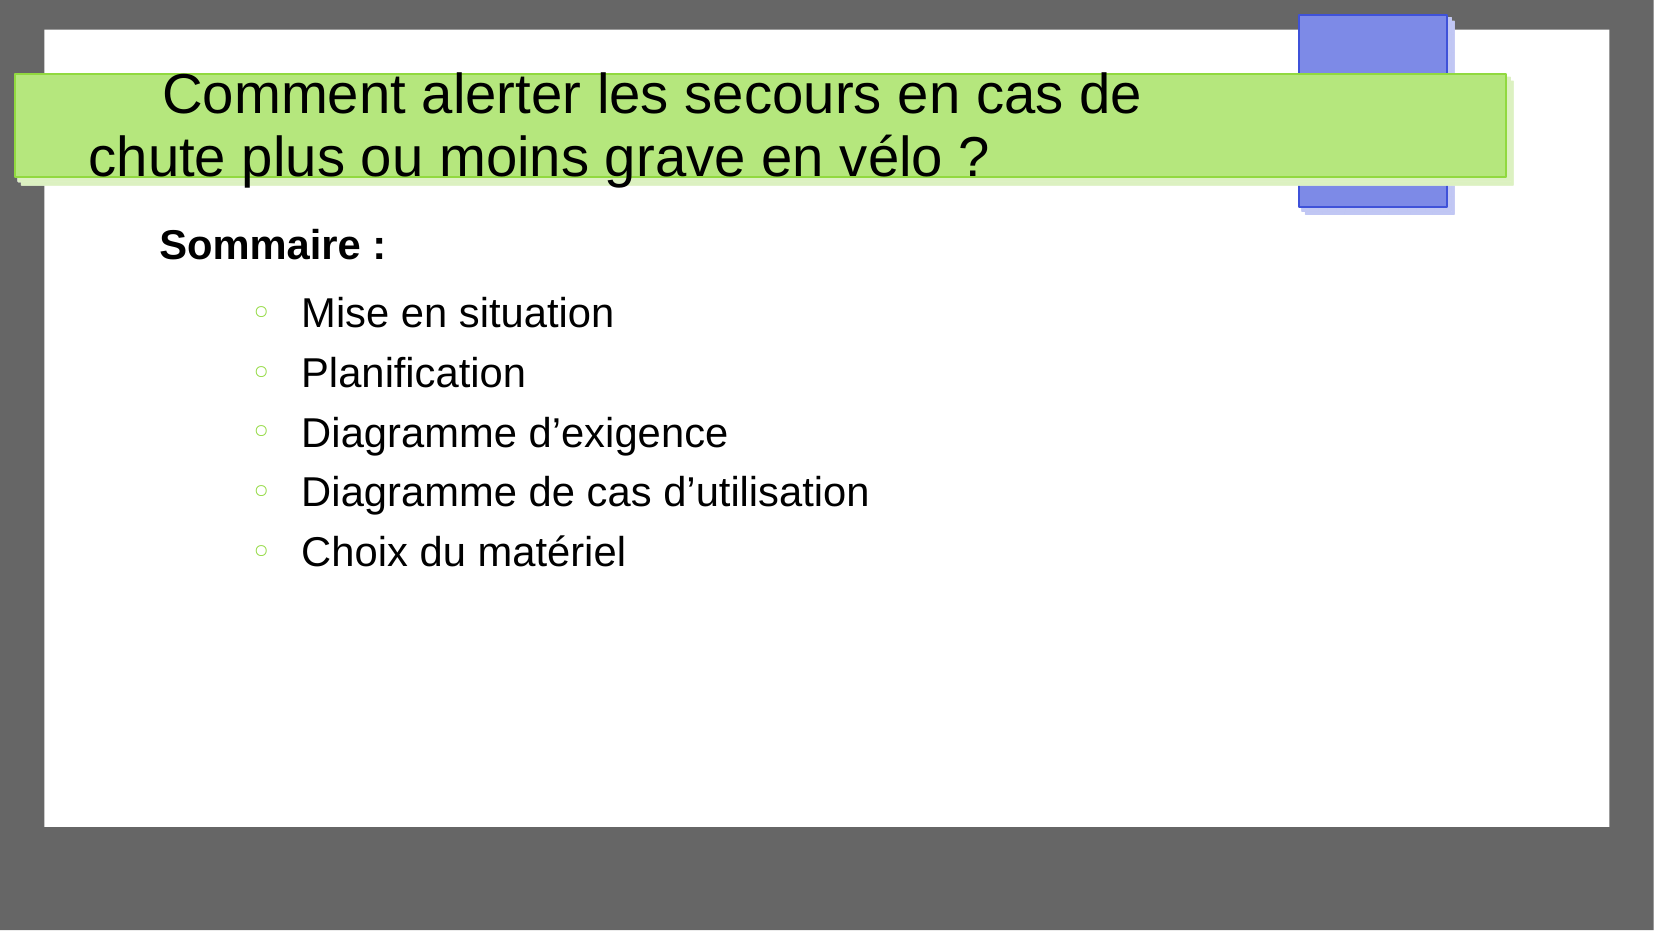

# Comment alerter les secours en cas de chute plus ou moins grave en vélo ?
Sommaire :
Mise en situation
Planification
Diagramme d’exigence
Diagramme de cas d’utilisation
Choix du matériel